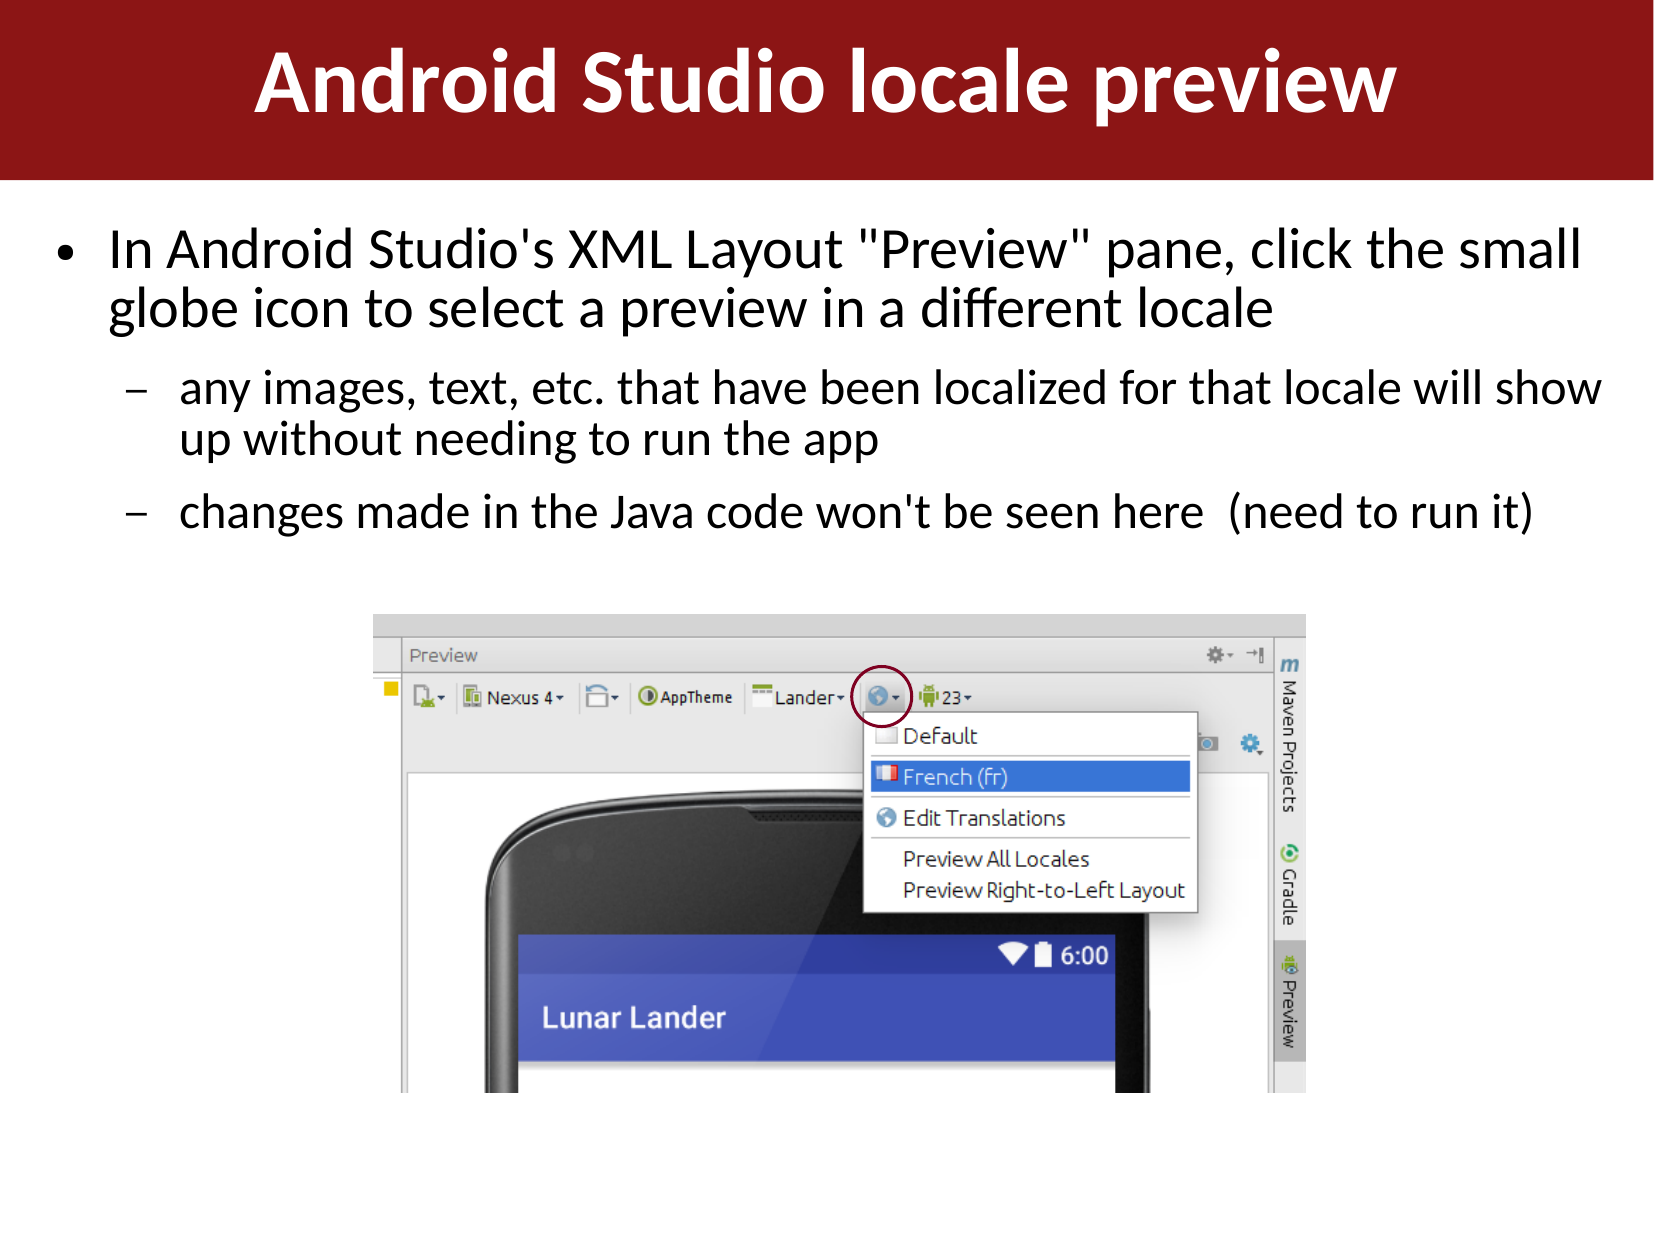

# Android Studio locale preview
In Android Studio's XML Layout "Preview" pane, click the small globe icon to select a preview in a different locale
any images, text, etc. that have been localized for that locale will show up without needing to run the app
changes made in the Java code won't be seen here (need to run it)